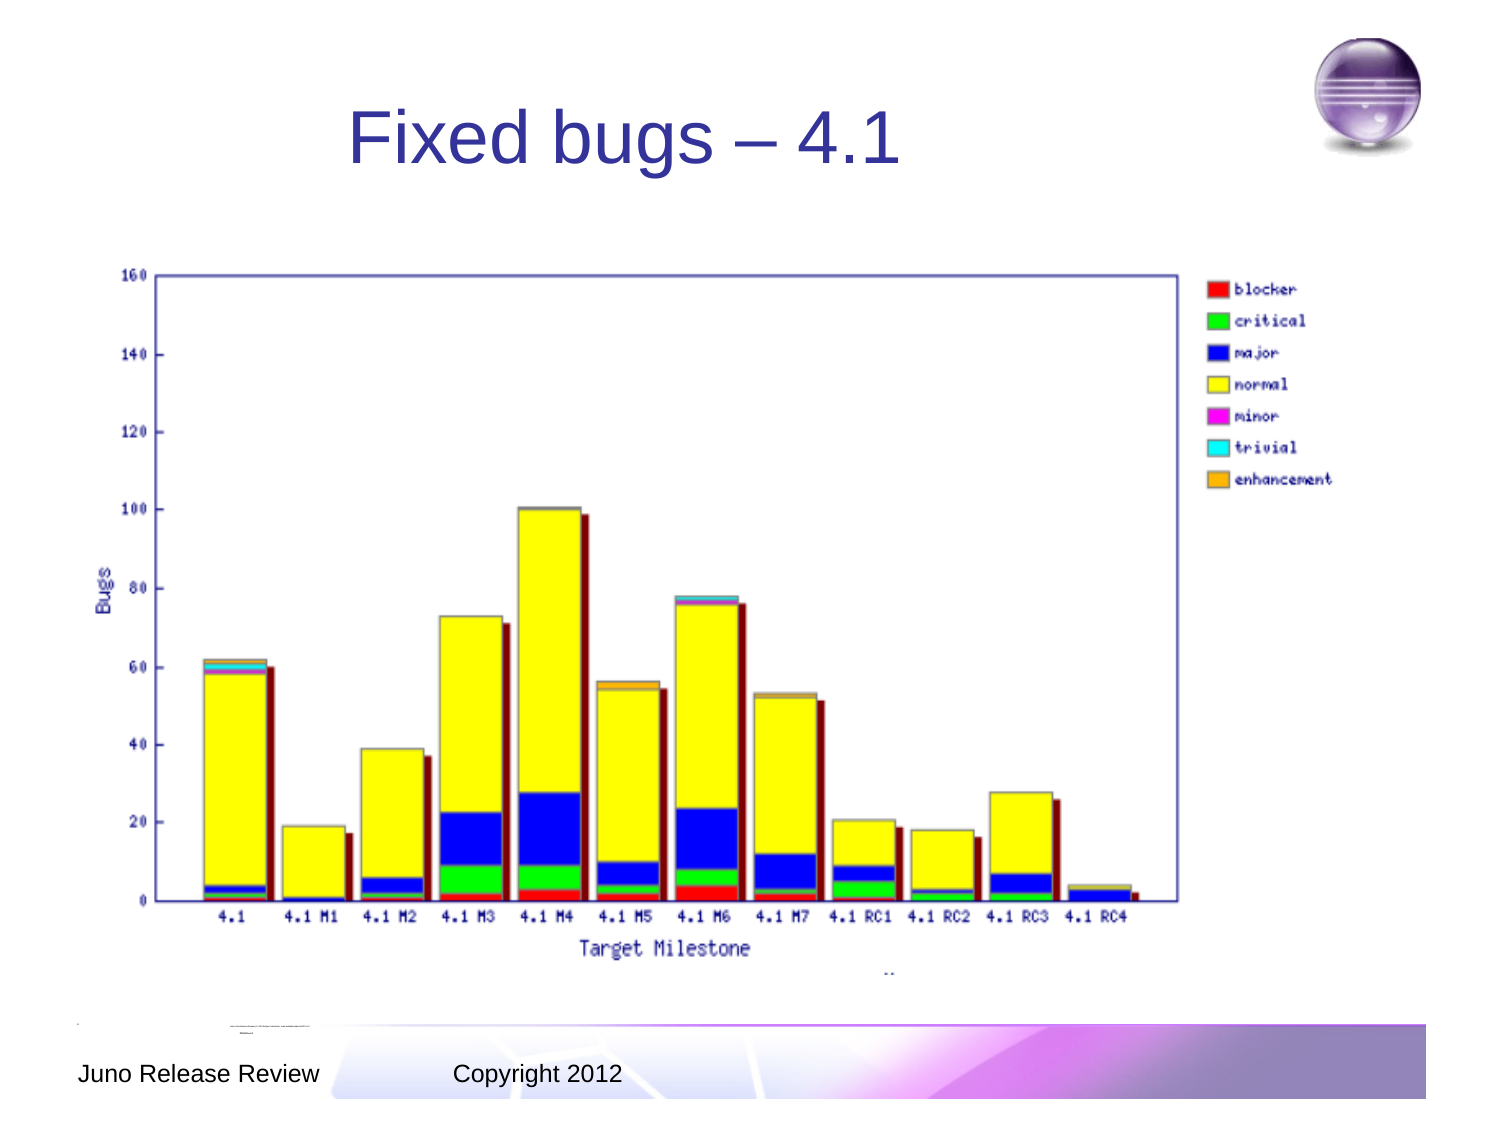

# Fixed bugs – 4.1
21
Copyright 2012